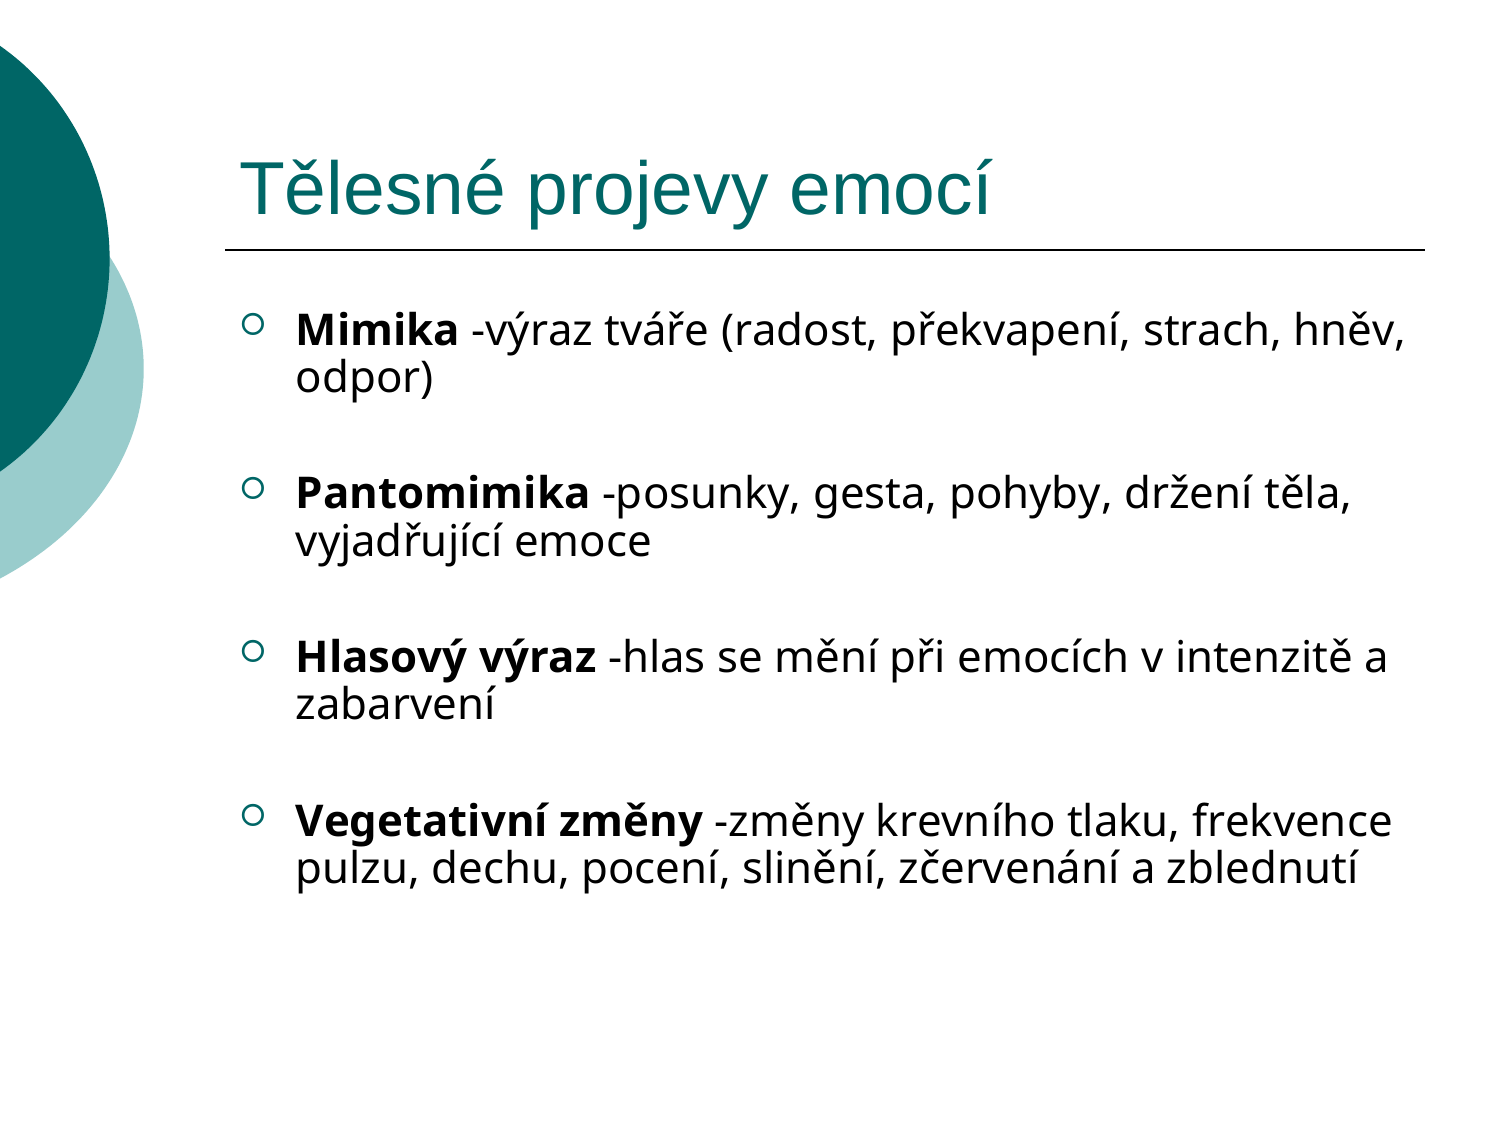

# Tělesné projevy emocí
Mimika -výraz tváře (radost, překvapení, strach, hněv, odpor)
Pantomimika -posunky, gesta, pohyby, držení těla, vyjadřující emoce
Hlasový výraz -hlas se mění při emocích v intenzitě a zabarvení
Vegetativní změny -změny krevního tlaku, frekvence pulzu, dechu, pocení, slinění, zčervenání a zblednutí